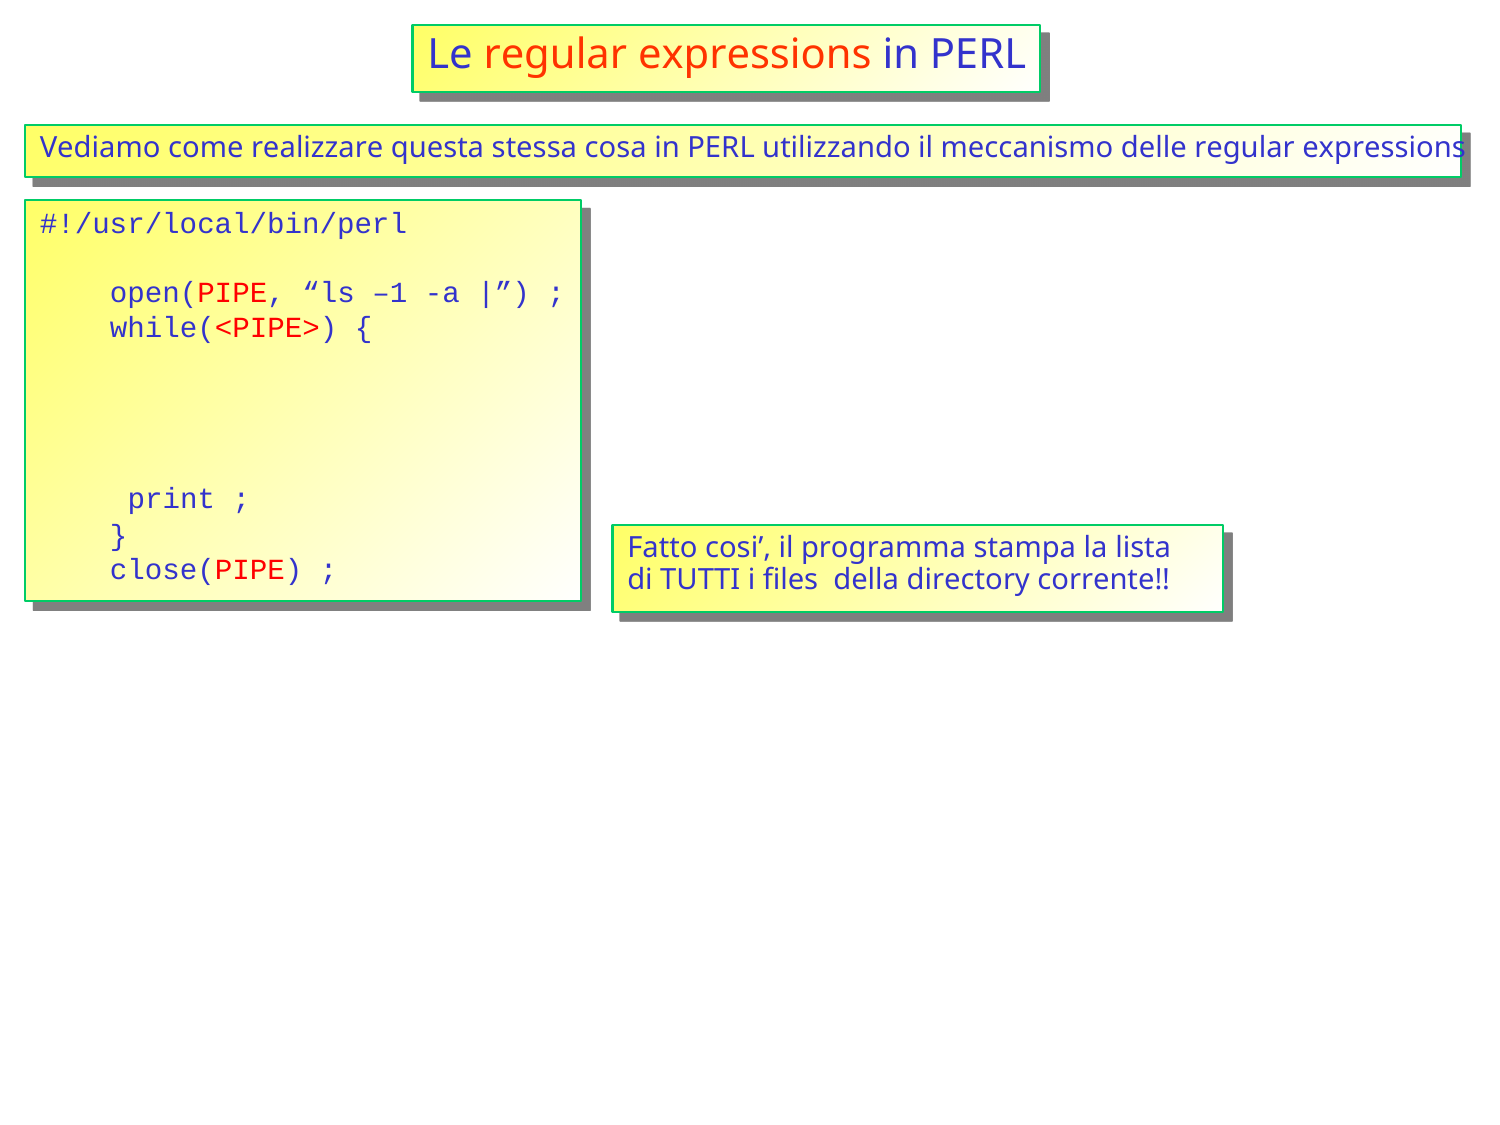

Le regular expressions in PERL
Vediamo come realizzare questa stessa cosa in PERL utilizzando il meccanismo delle regular expressions
#!/usr/local/bin/perl
 open(PIPE, “ls –1 -a |”) ;
 while(<PIPE>) {
 }
 close(PIPE) ;
print ;
Fatto cosi’, il programma stampa la lista
di TUTTI i files della directory corrente!!